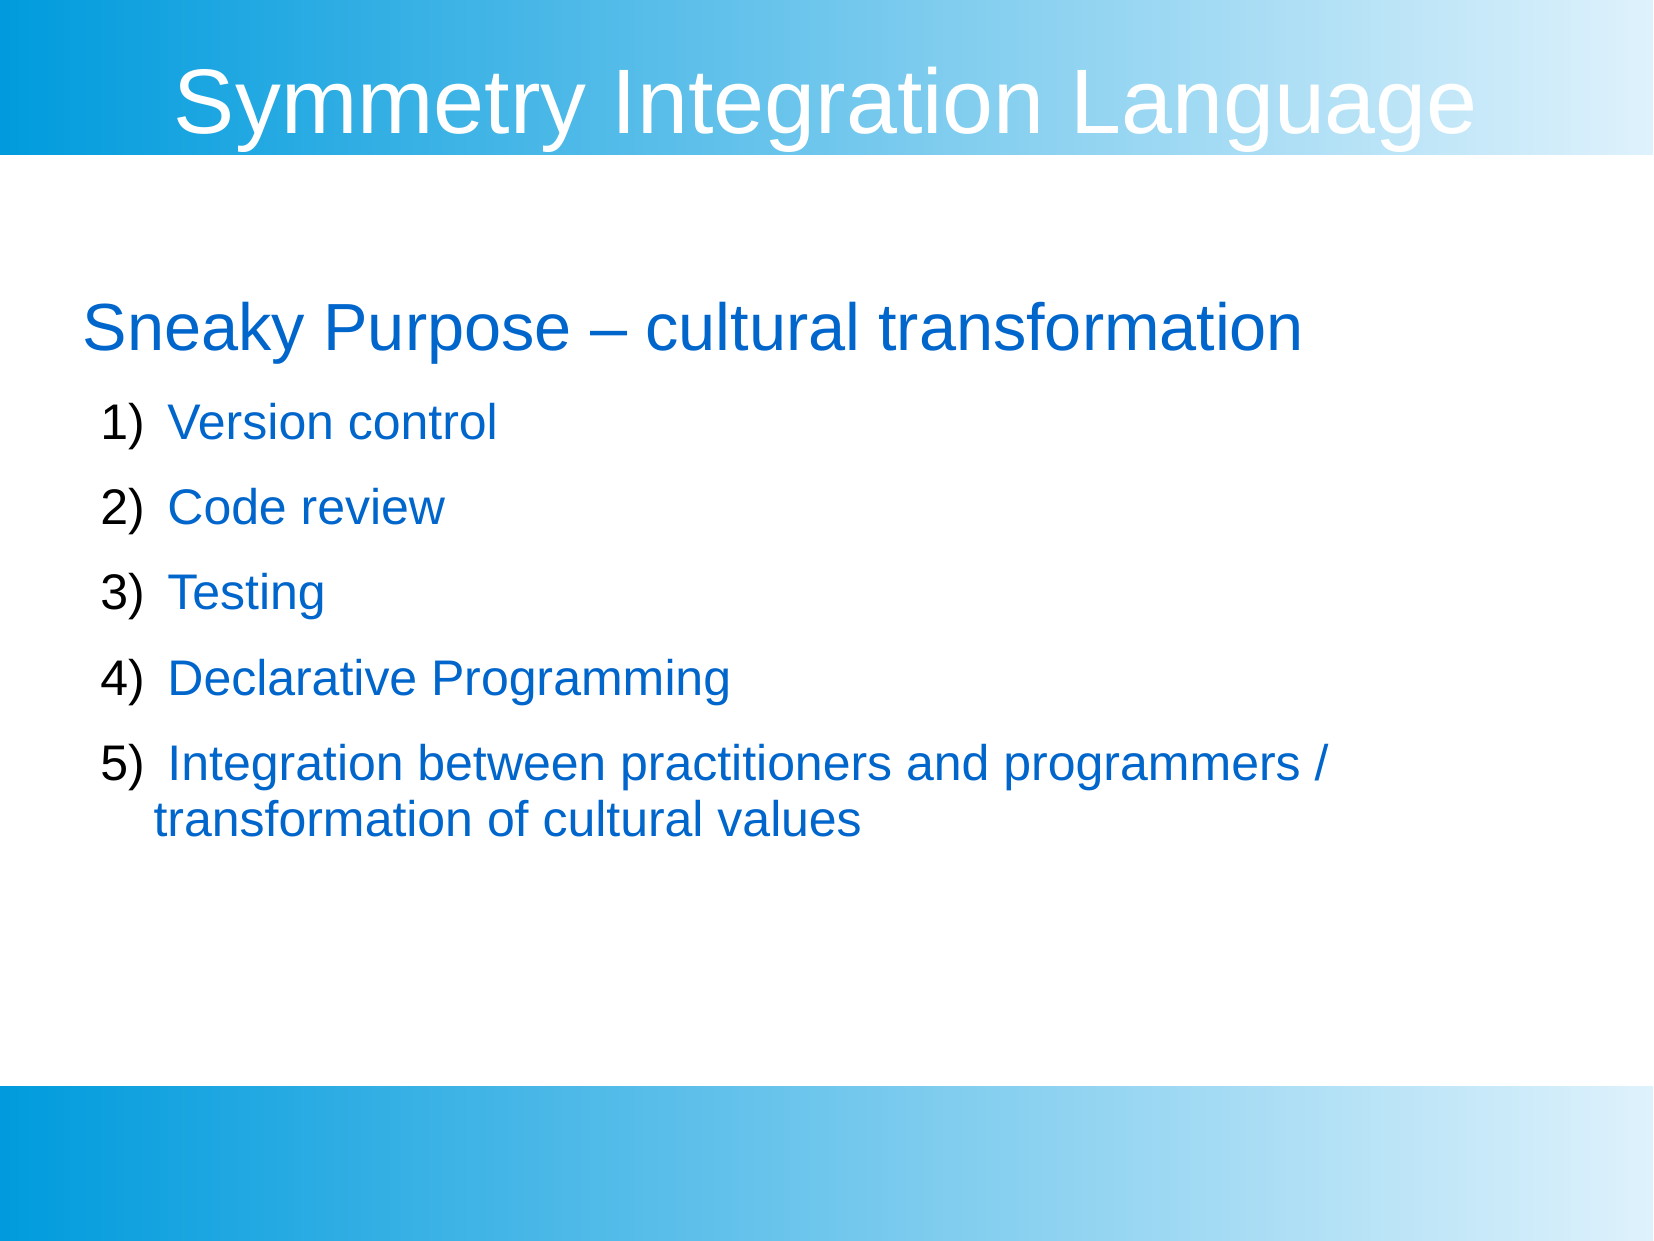

# Symmetry Integration Language
Sneaky Purpose – cultural transformation
 Version control
 Code review
 Testing
 Declarative Programming
 Integration between practitioners and programmers / transformation of cultural values